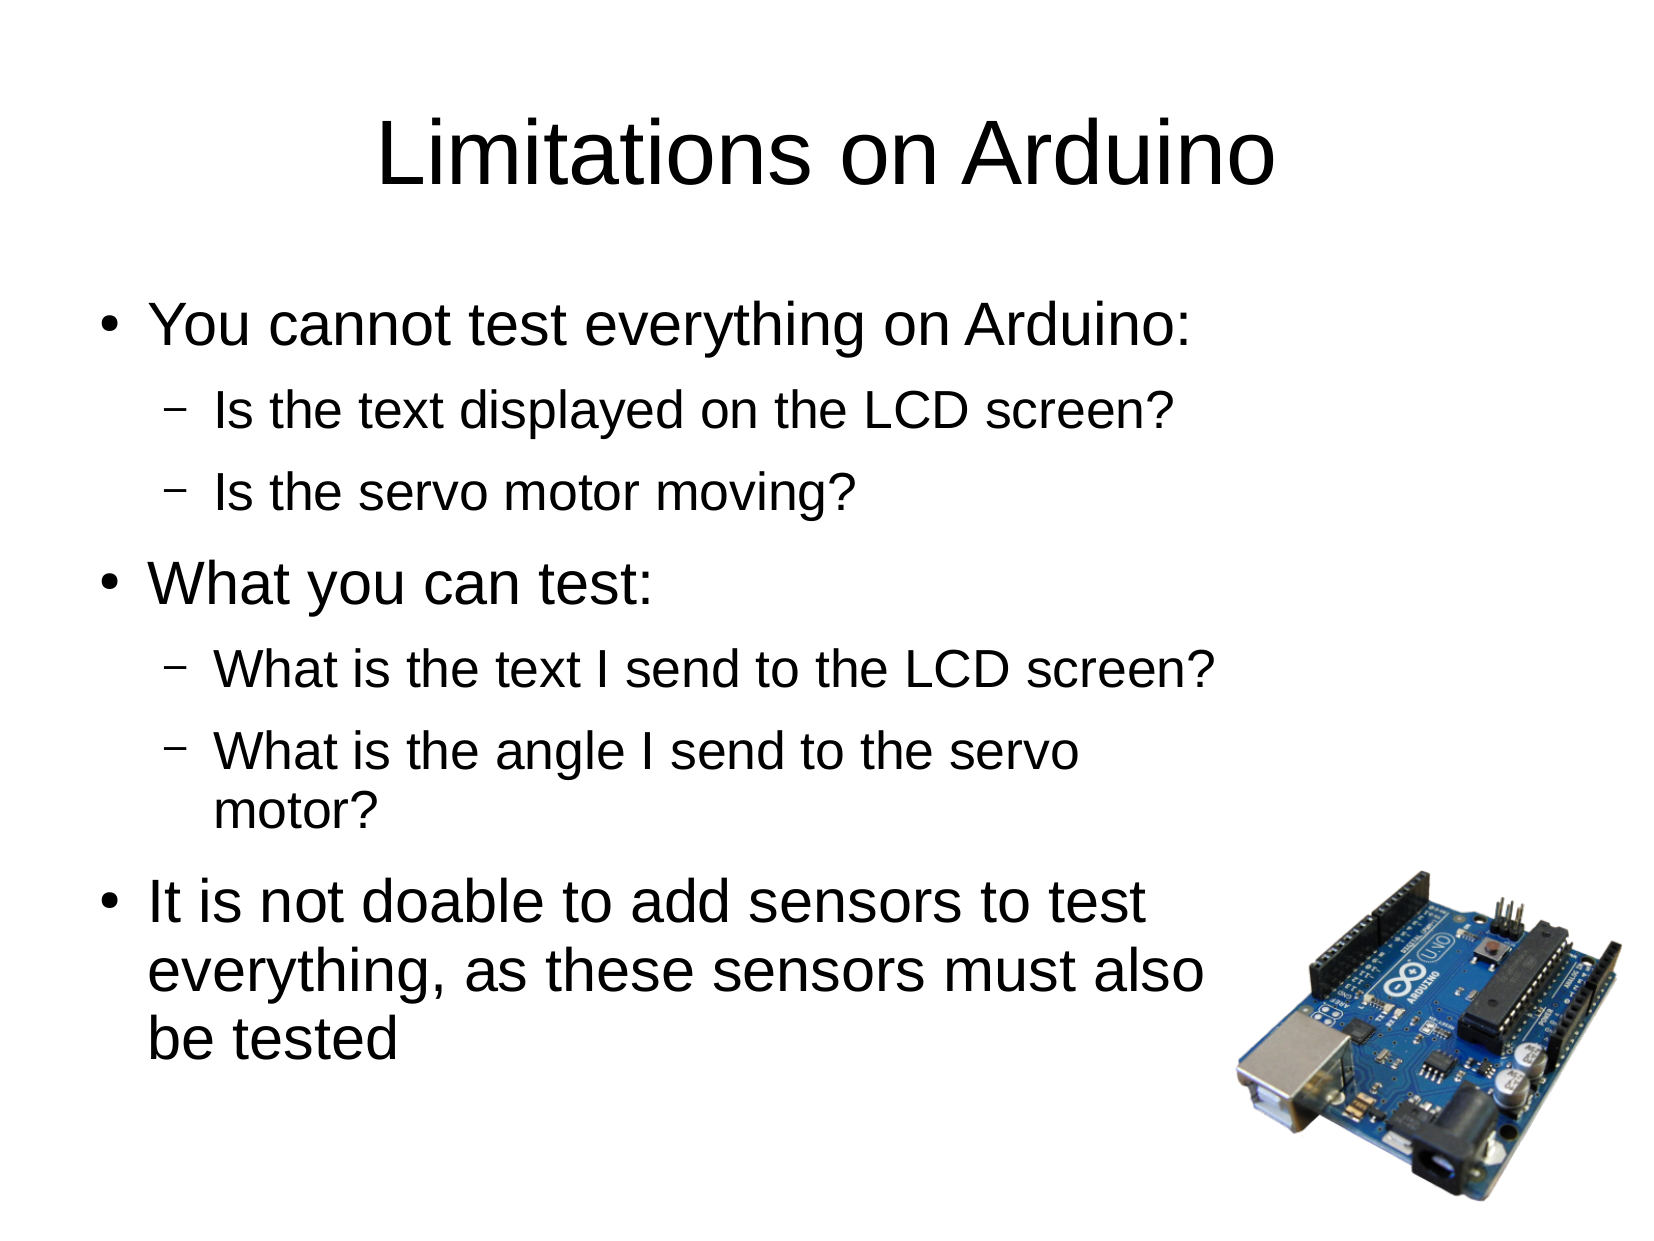

# Limitations on Arduino
You cannot test everything on Arduino:
Is the text displayed on the LCD screen?
Is the servo motor moving?
What you can test:
What is the text I send to the LCD screen?
What is the angle I send to the servo motor?
It is not doable to add sensors to test everything, as these sensors must also be tested